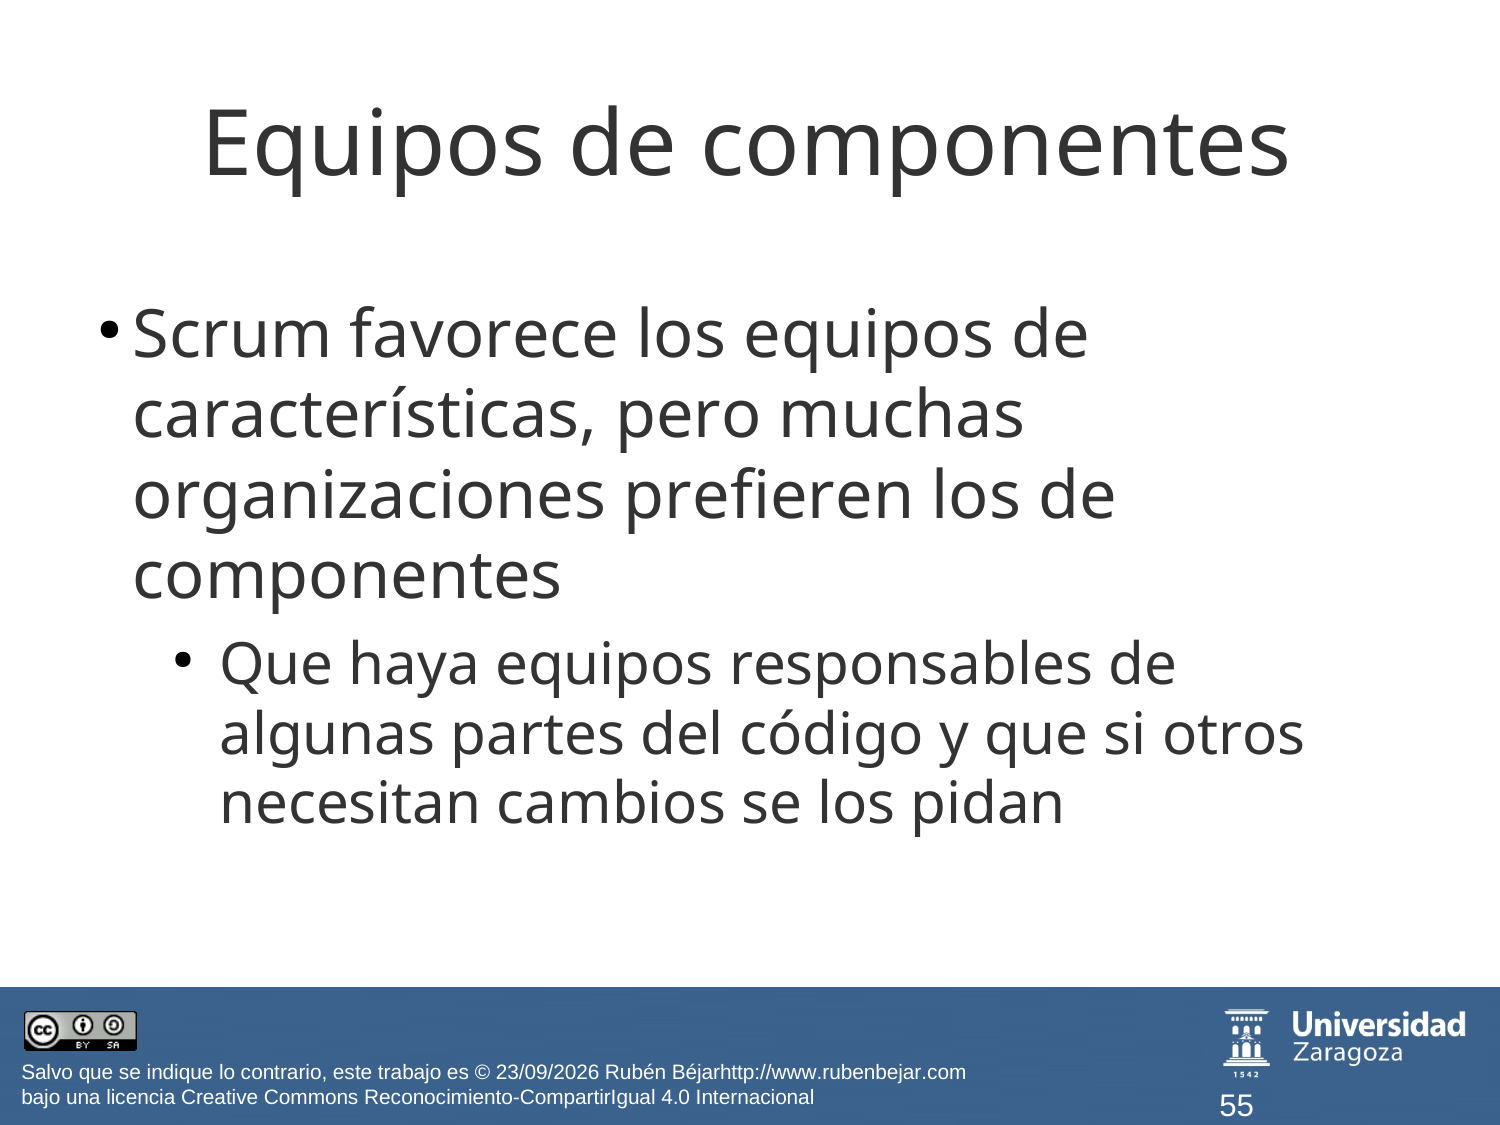

# Equipos de componentes
Scrum favorece los equipos de características, pero muchas organizaciones prefieren los de componentes
Que haya equipos responsables de algunas partes del código y que si otros necesitan cambios se los pidan